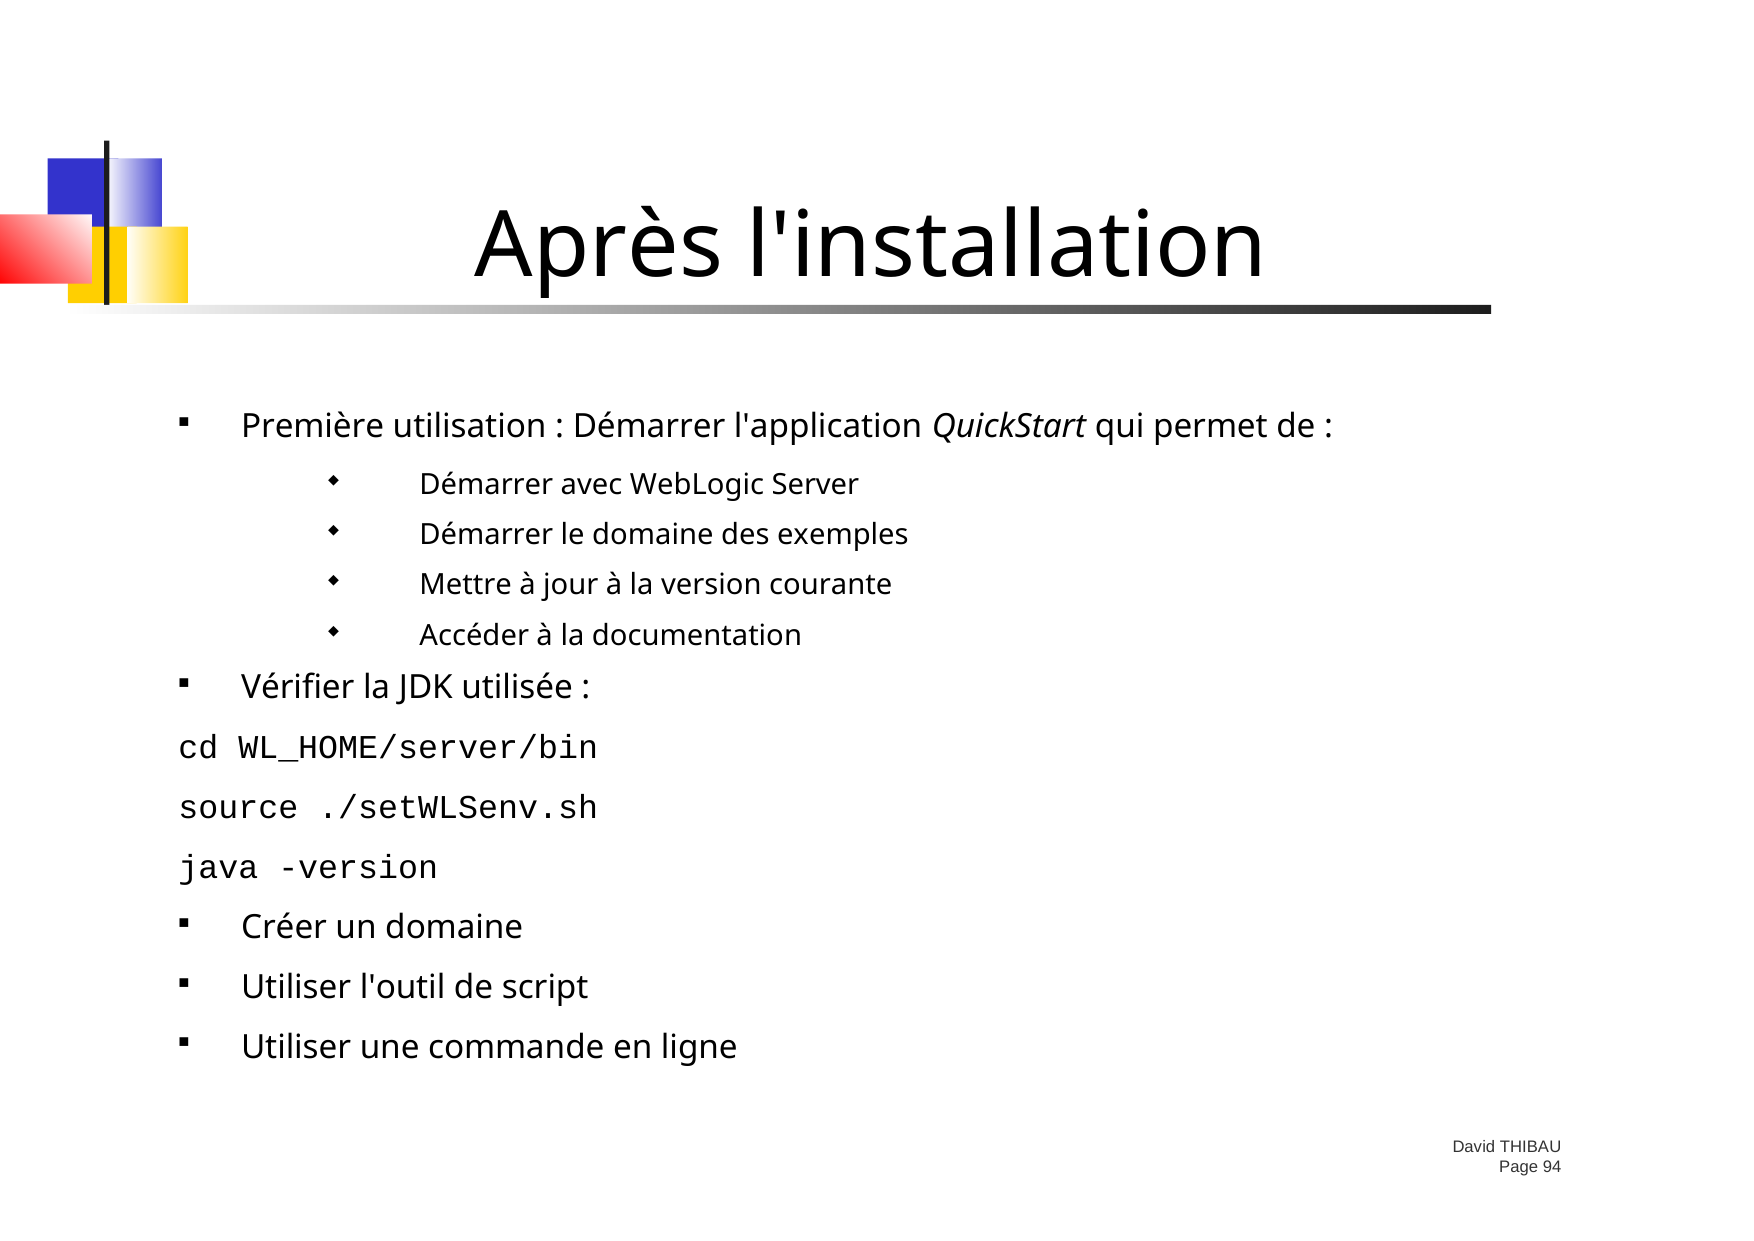

# Après l'installation
 Première utilisation : Démarrer l'application QuickStart qui permet de :
Démarrer avec WebLogic Server
Démarrer le domaine des exemples
Mettre à jour à la version courante
Accéder à la documentation
 Vérifier la JDK utilisée :
cd WL_HOME/server/bin
source ./setWLSenv.sh
java -version
 Créer un domaine
 Utiliser l'outil de script
 Utiliser une commande en ligne